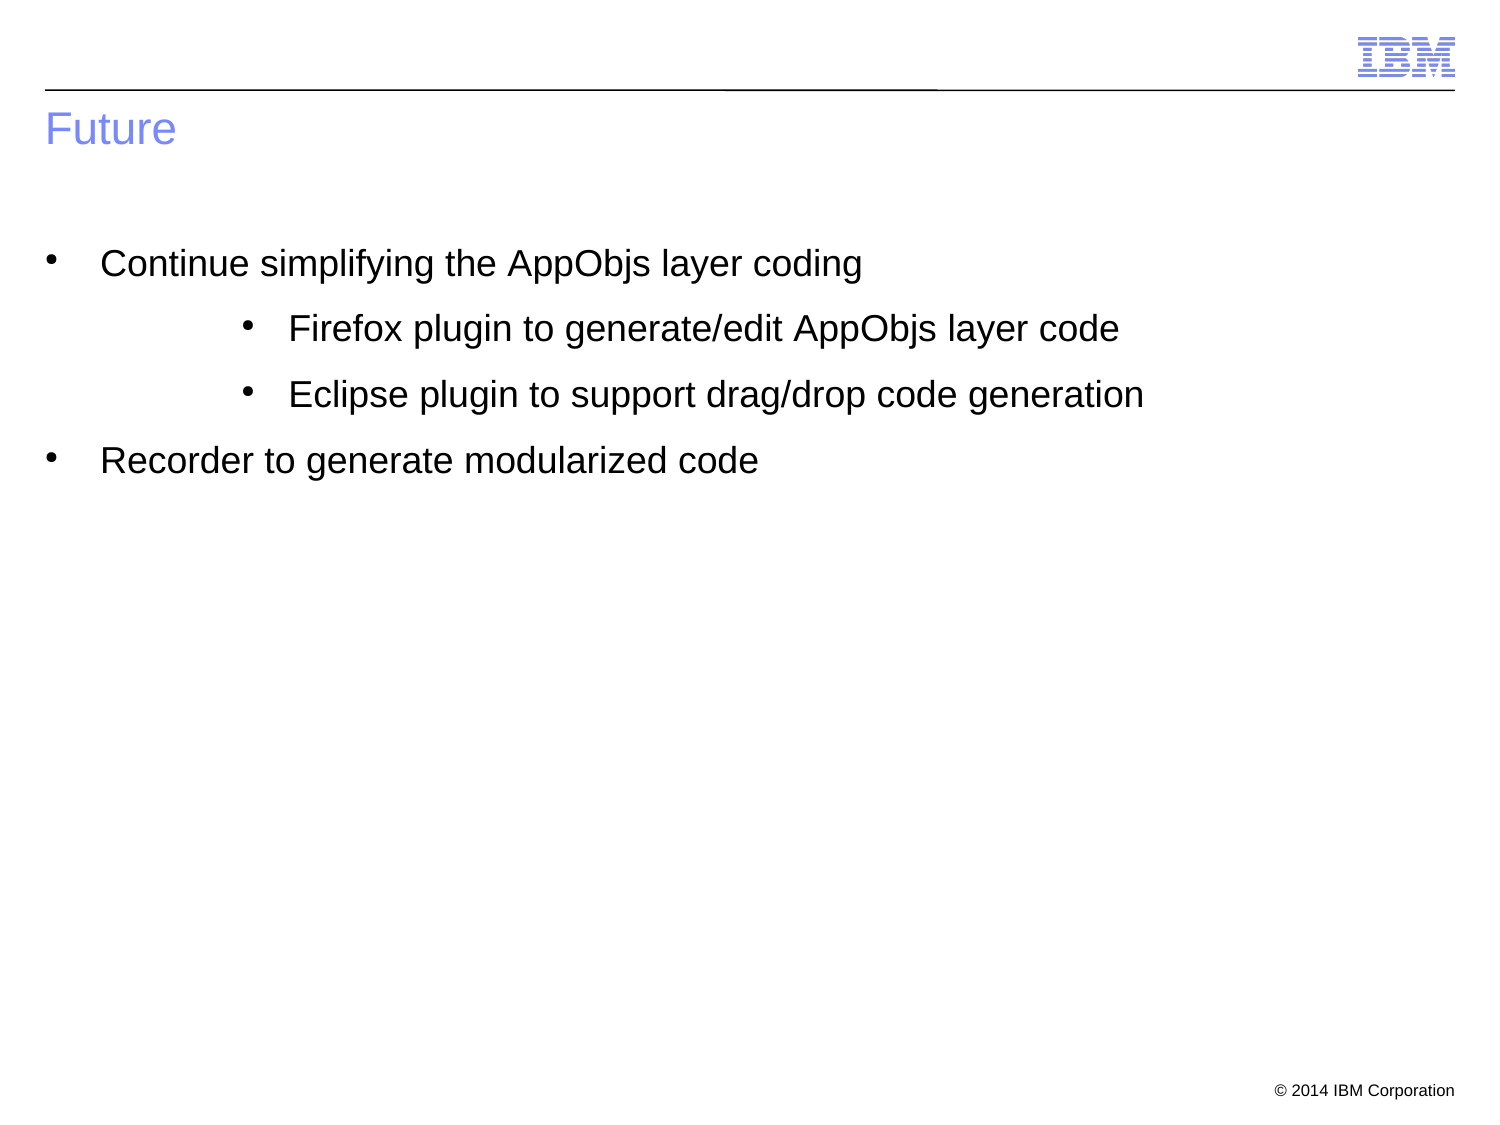

# Future
Continue simplifying the AppObjs layer coding
Firefox plugin to generate/edit AppObjs layer code
Eclipse plugin to support drag/drop code generation
Recorder to generate modularized code